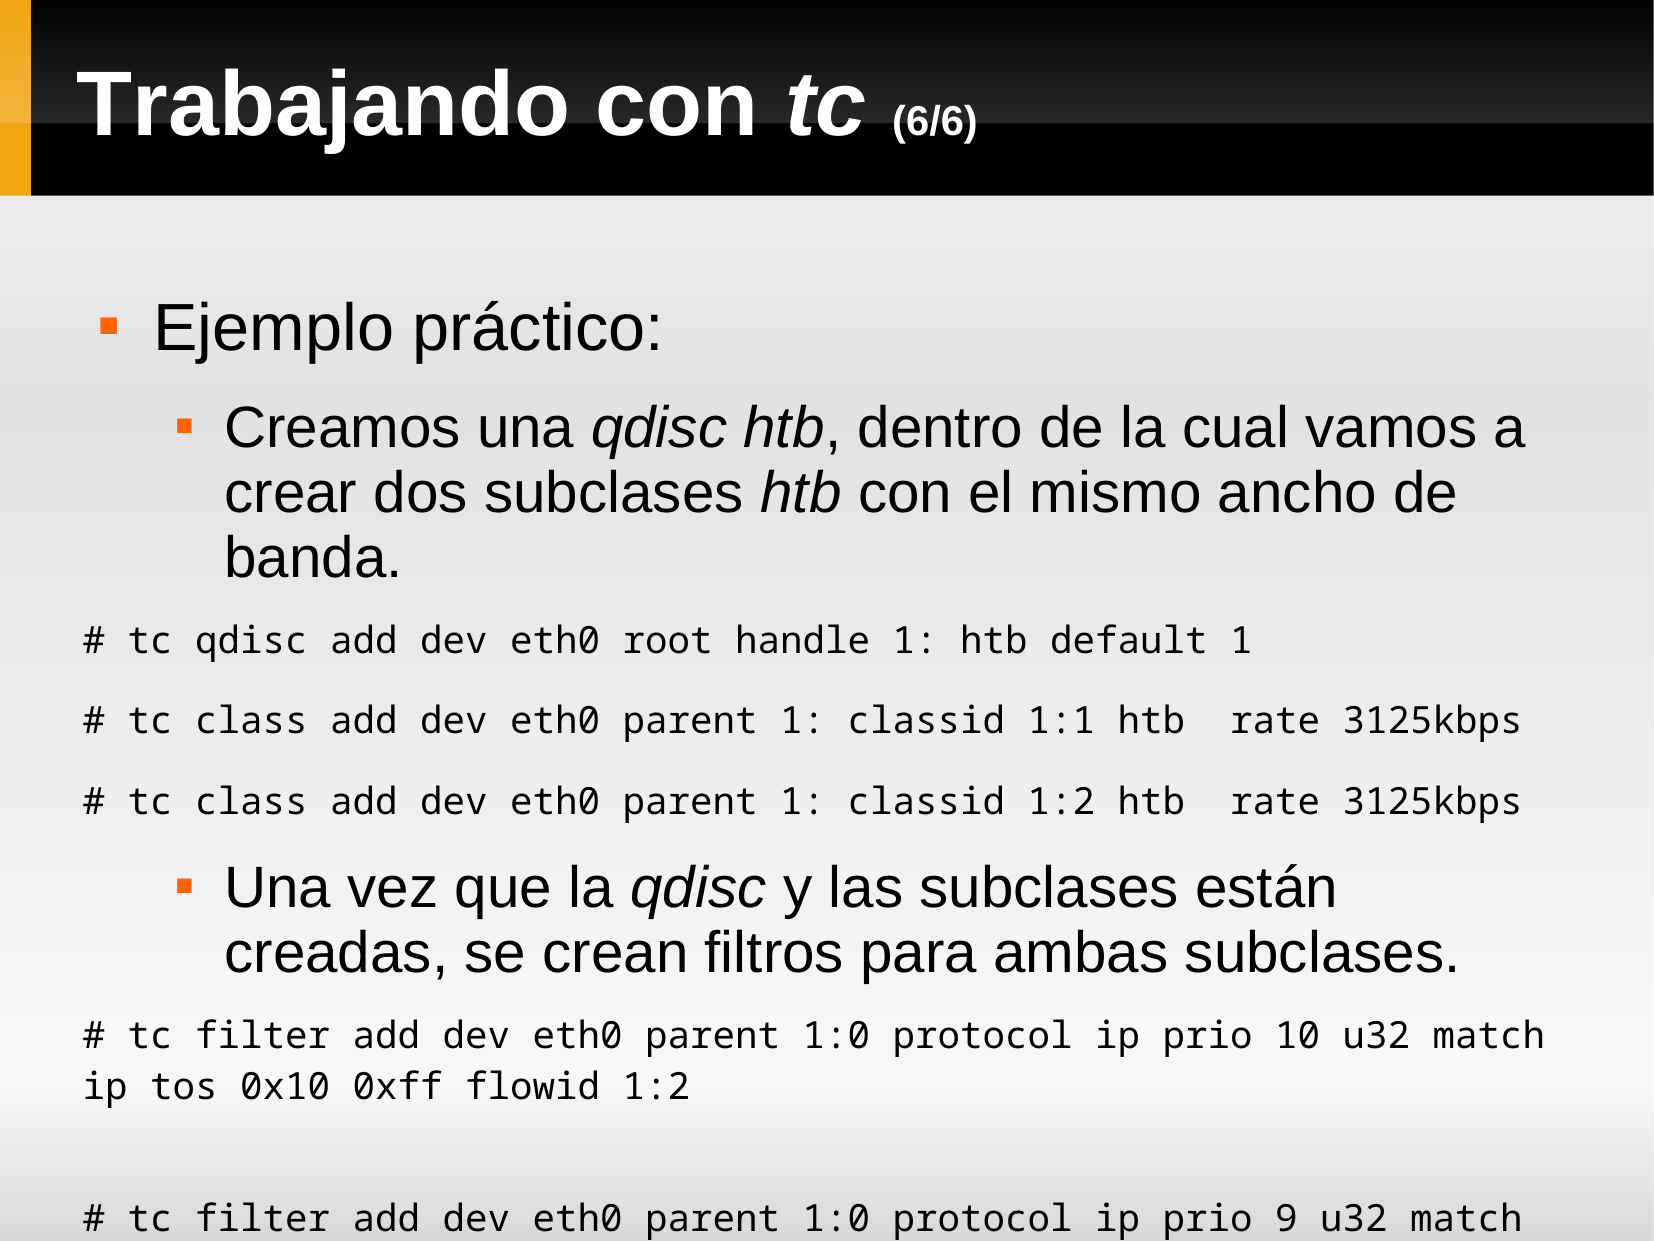

# Trabajando con tc (6/6)
Ejemplo práctico:
Creamos una qdisc htb, dentro de la cual vamos a crear dos subclases htb con el mismo ancho de banda.
# tc qdisc add dev eth0 root handle 1: htb default 1
# tc class add dev eth0 parent 1: classid 1:1 htb rate 3125kbps
# tc class add dev eth0 parent 1: classid 1:2 htb rate 3125kbps
Una vez que la qdisc y las subclases están creadas, se crean filtros para ambas subclases.
# tc filter add dev eth0 parent 1:0 protocol ip prio 10 u32 match ip tos 0x10 0xff flowid 1:2
# tc filter add dev eth0 parent 1:0 protocol ip prio 9 u32 match ip tos 0x08 0xff flowid 1:1